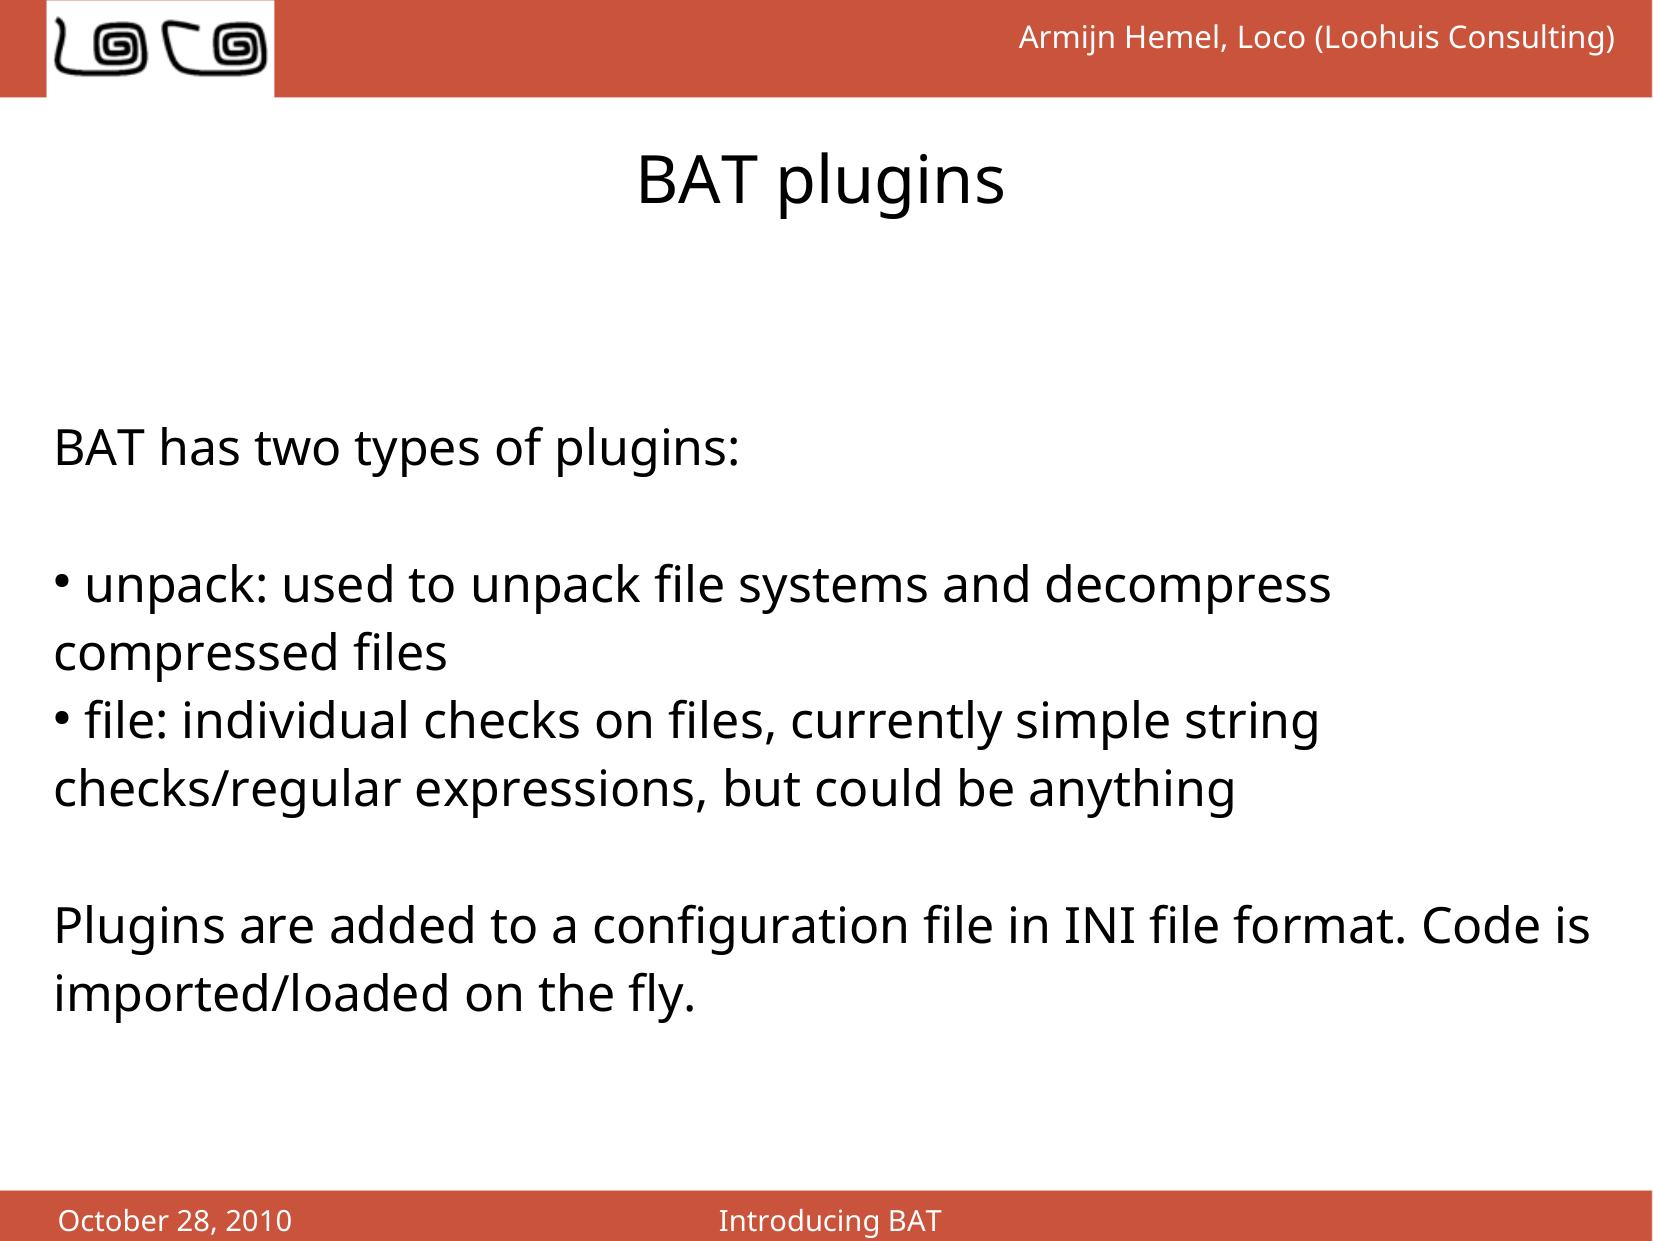

# BAT plugins
BAT has two types of plugins:
 unpack: used to unpack file systems and decompress compressed files
 file: individual checks on files, currently simple string checks/regular expressions, but could be anything
Plugins are added to a configuration file in INI file format. Code is imported/loaded on the fly.
Comet: practical solution or crutch?